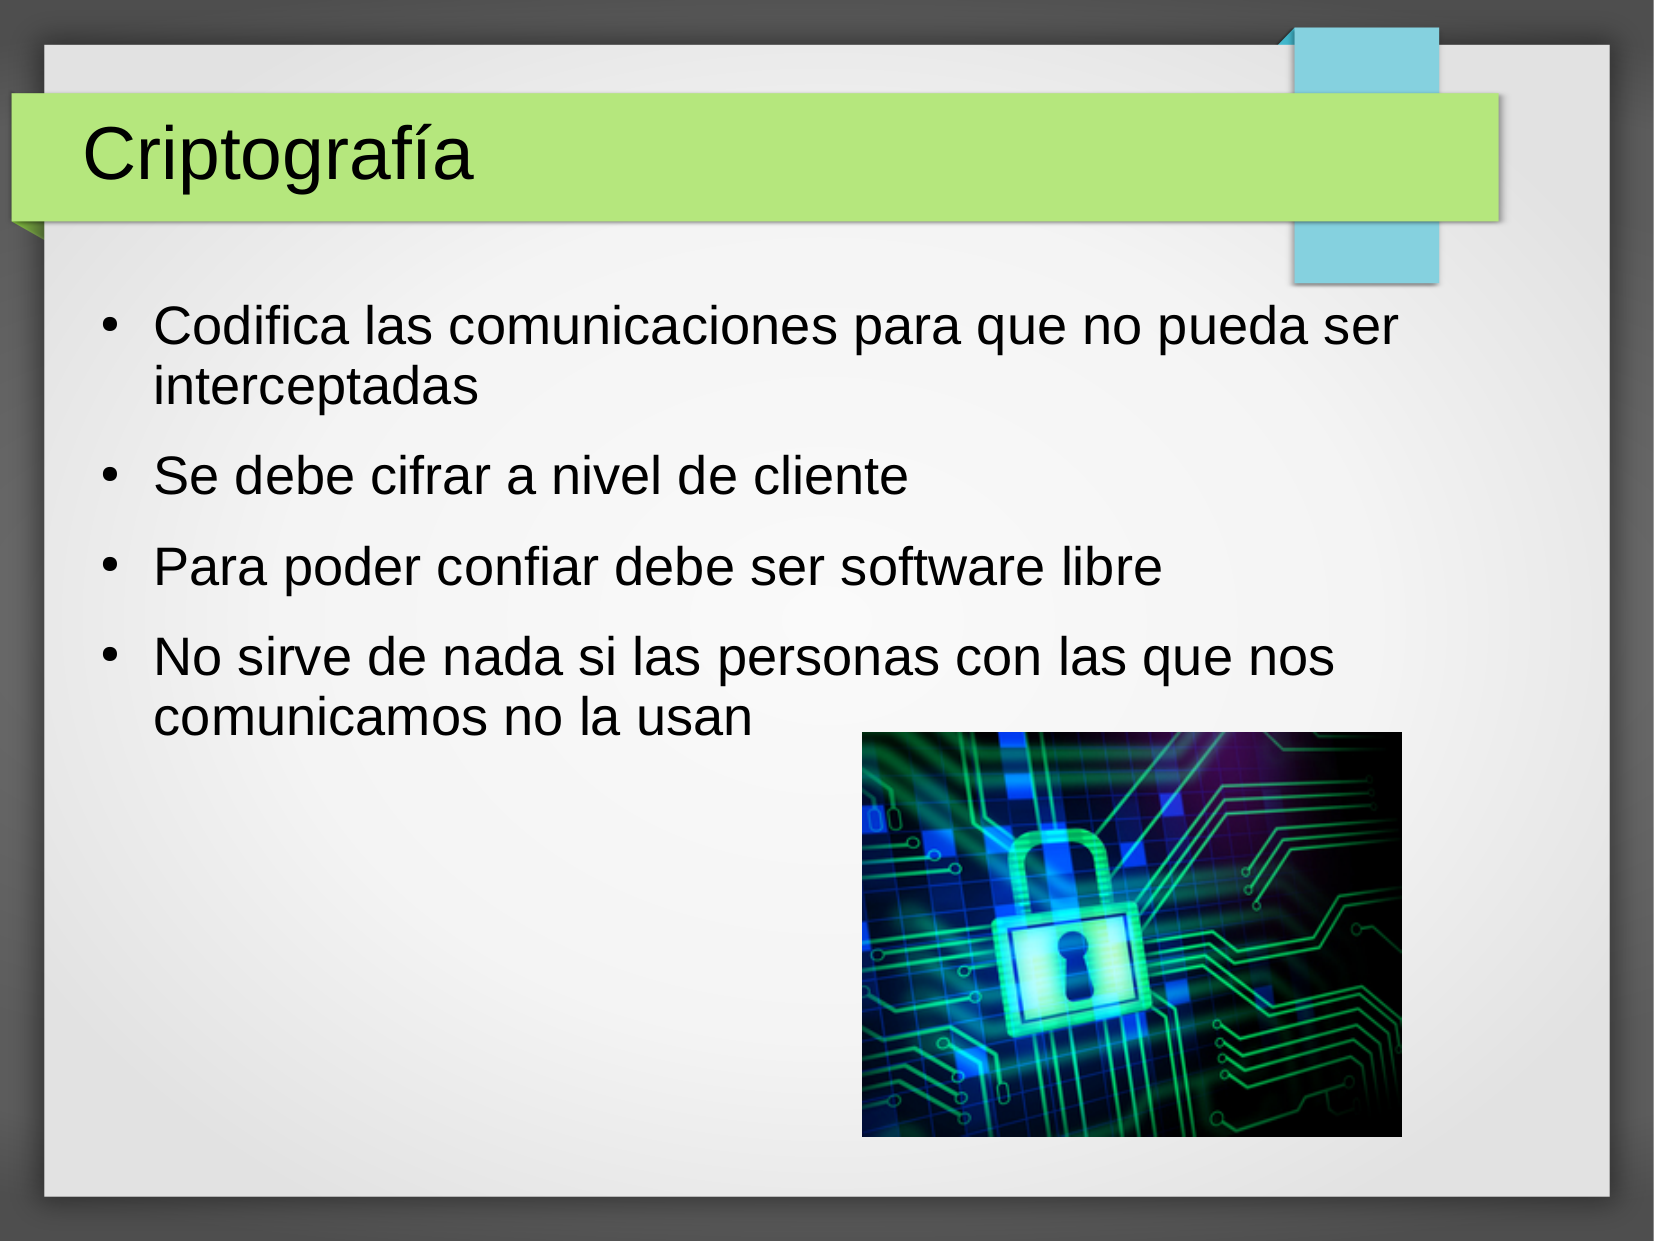

# Criptografía
Codifica las comunicaciones para que no pueda ser interceptadas
Se debe cifrar a nivel de cliente
Para poder confiar debe ser software libre
No sirve de nada si las personas con las que nos comunicamos no la usan